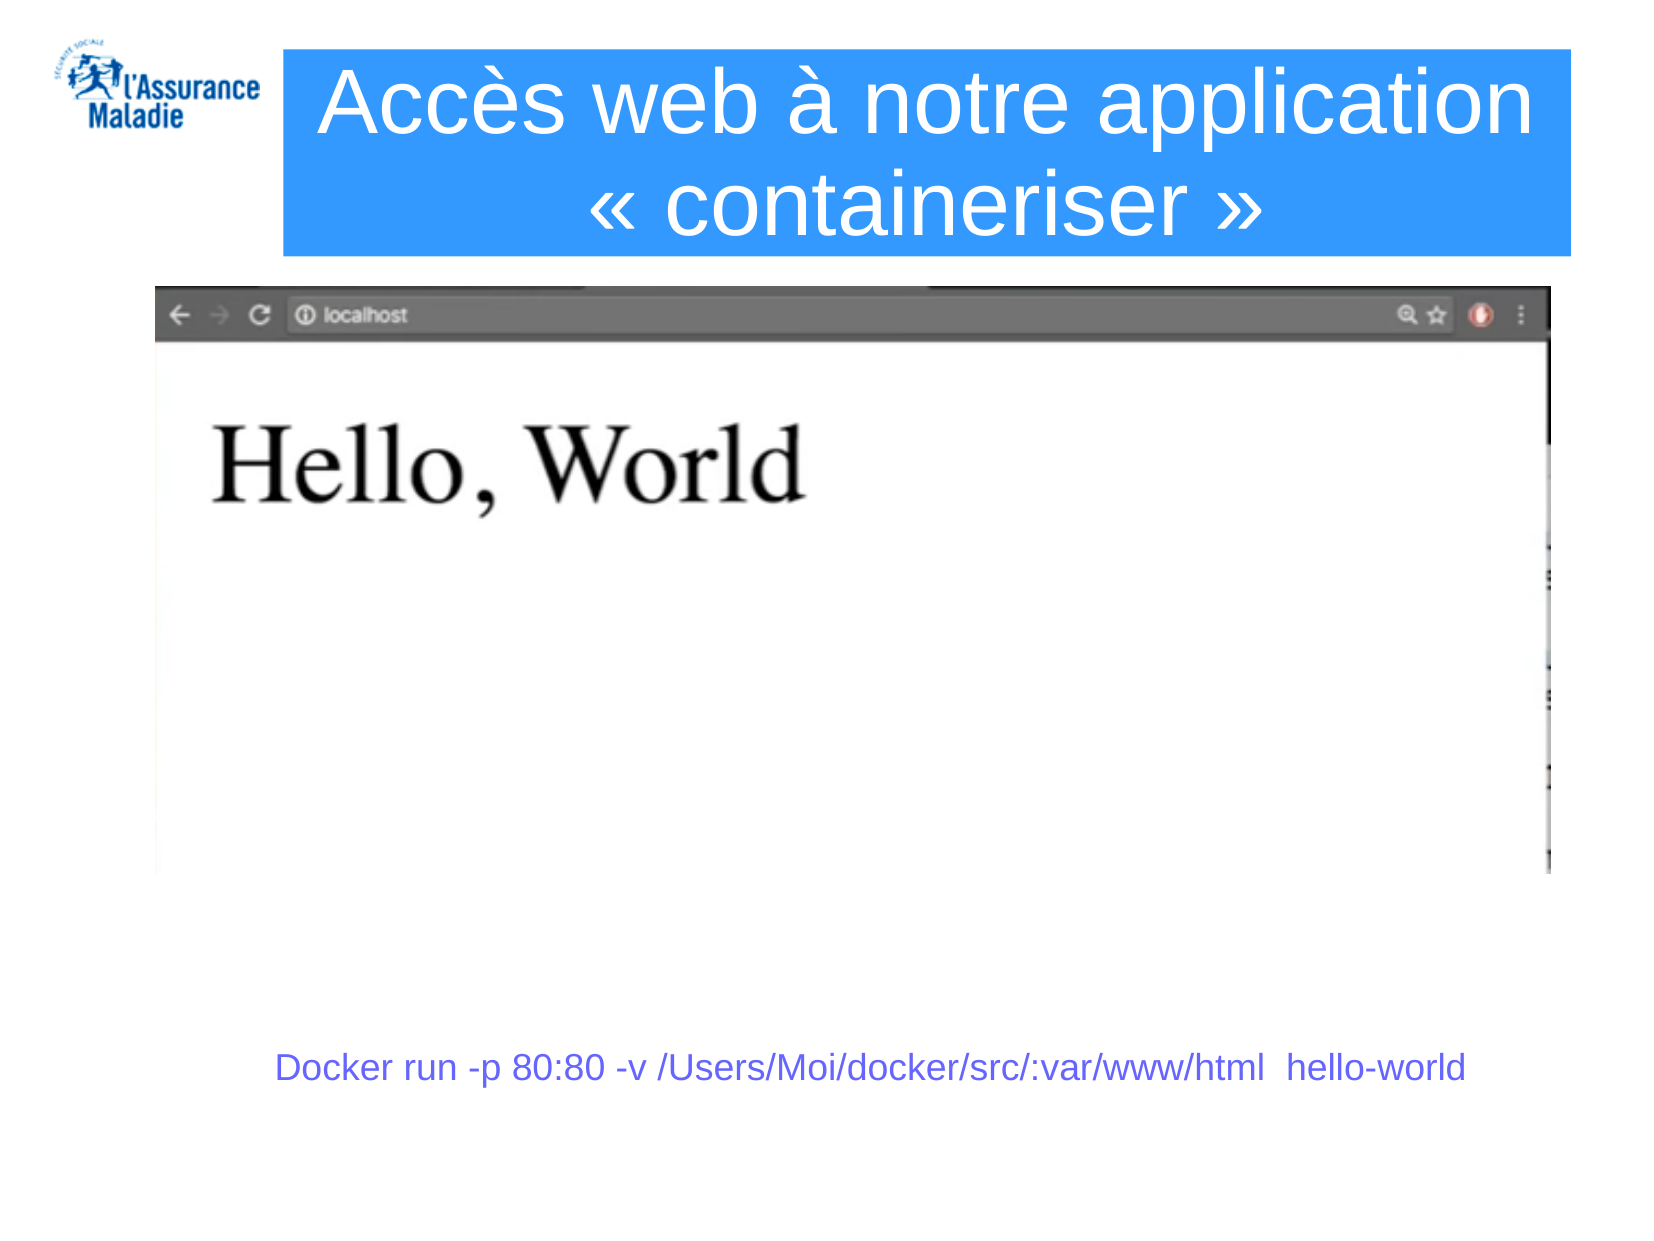

# Accès web à notre application « containeriser »
Docker run -p 80:80 -v /Users/Moi/docker/src/:var/www/html hello-world